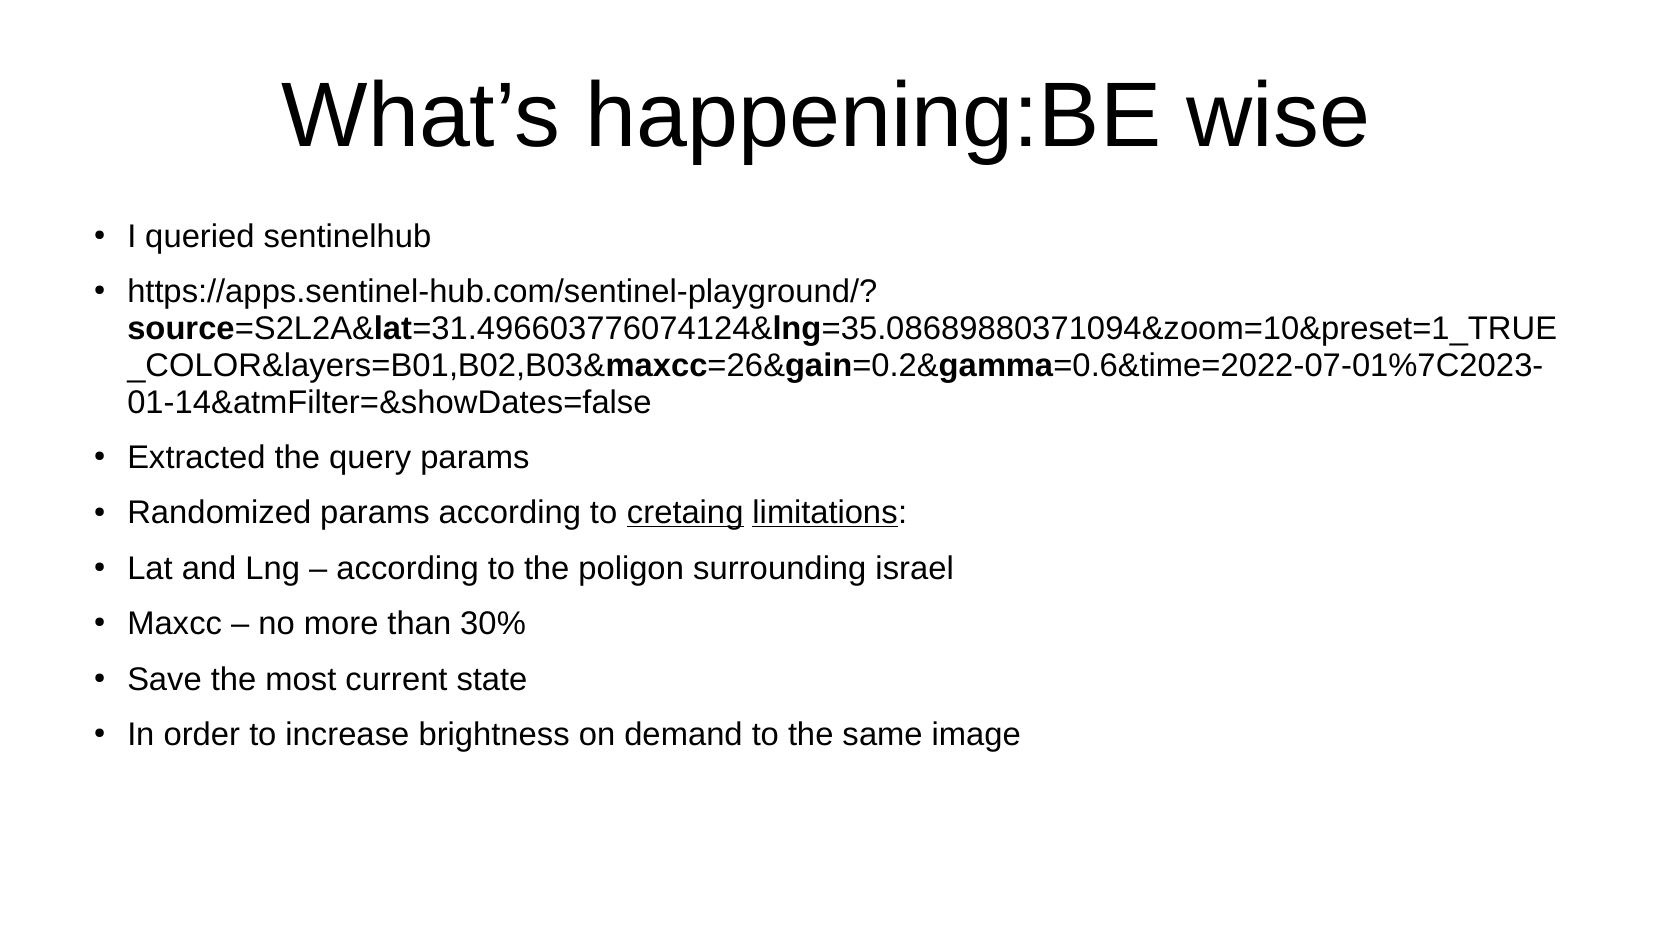

# What’s happening:BE wise
I queried sentinelhub
https://apps.sentinel-hub.com/sentinel-playground/?source=S2L2A&lat=31.496603776074124&lng=35.08689880371094&zoom=10&preset=1_TRUE_COLOR&layers=B01,B02,B03&maxcc=26&gain=0.2&gamma=0.6&time=2022-07-01%7C2023-01-14&atmFilter=&showDates=false
Extracted the query params
Randomized params according to cretaing limitations:
Lat and Lng – according to the poligon surrounding israel
Maxcc – no more than 30%
Save the most current state
In order to increase brightness on demand to the same image